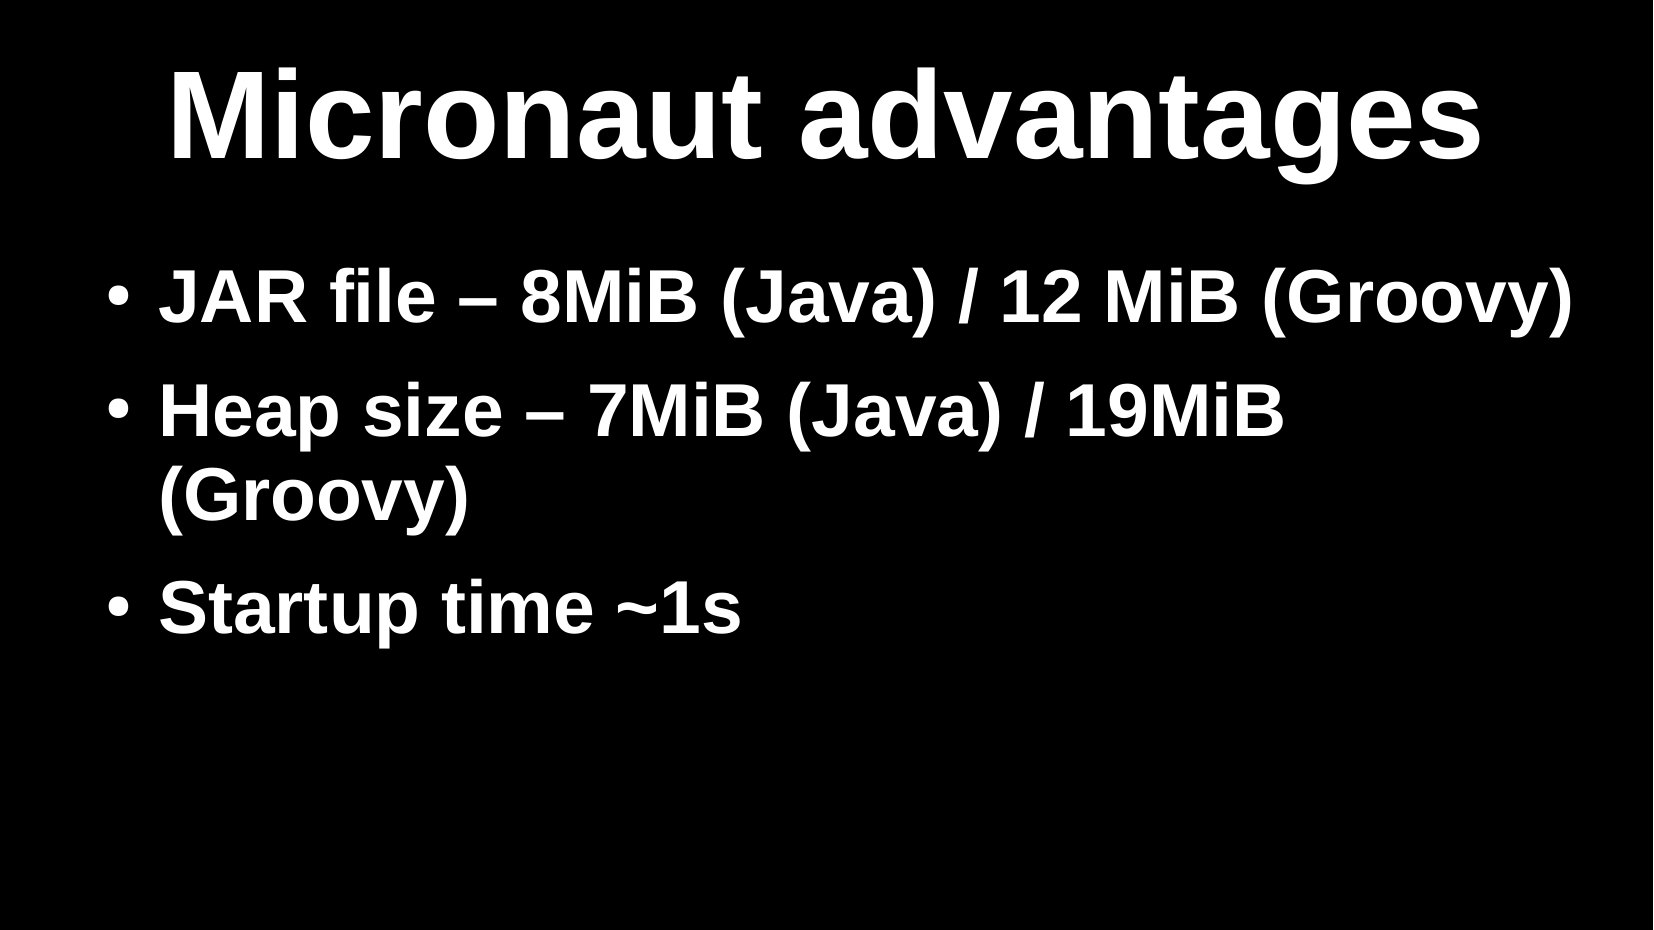

# Micronaut advantages
JAR file – 8MiB (Java) / 12 MiB (Groovy)
Heap size – 7MiB (Java) / 19MiB (Groovy)
Startup time ~1s